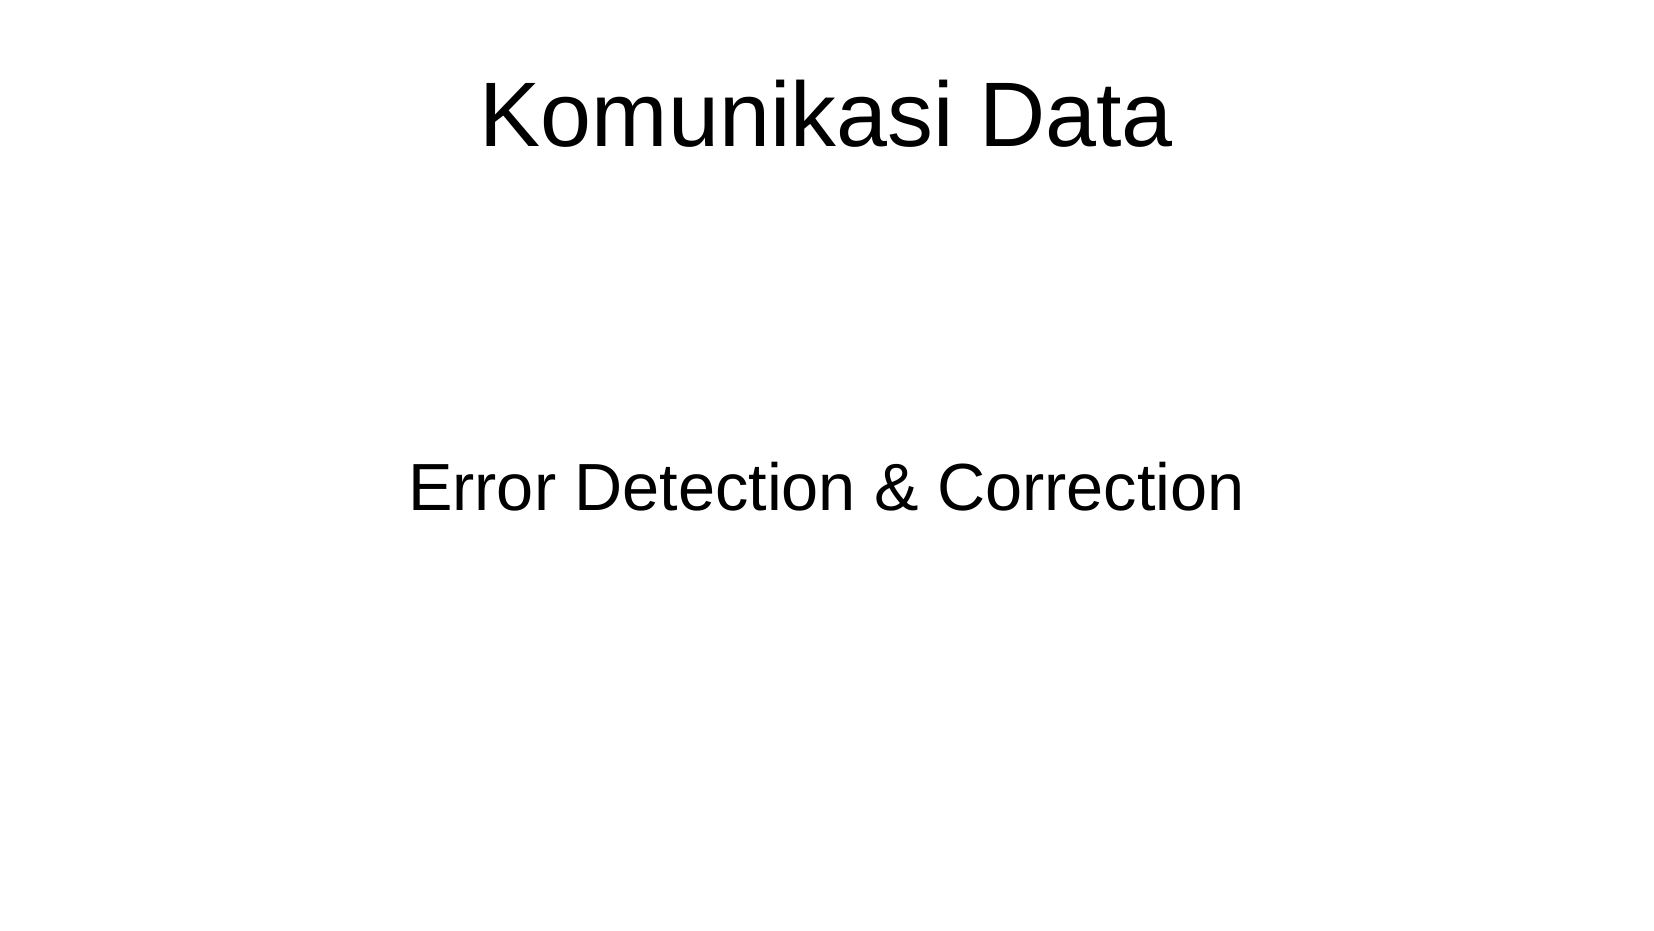

# Komunikasi Data
Error Detection & Correction